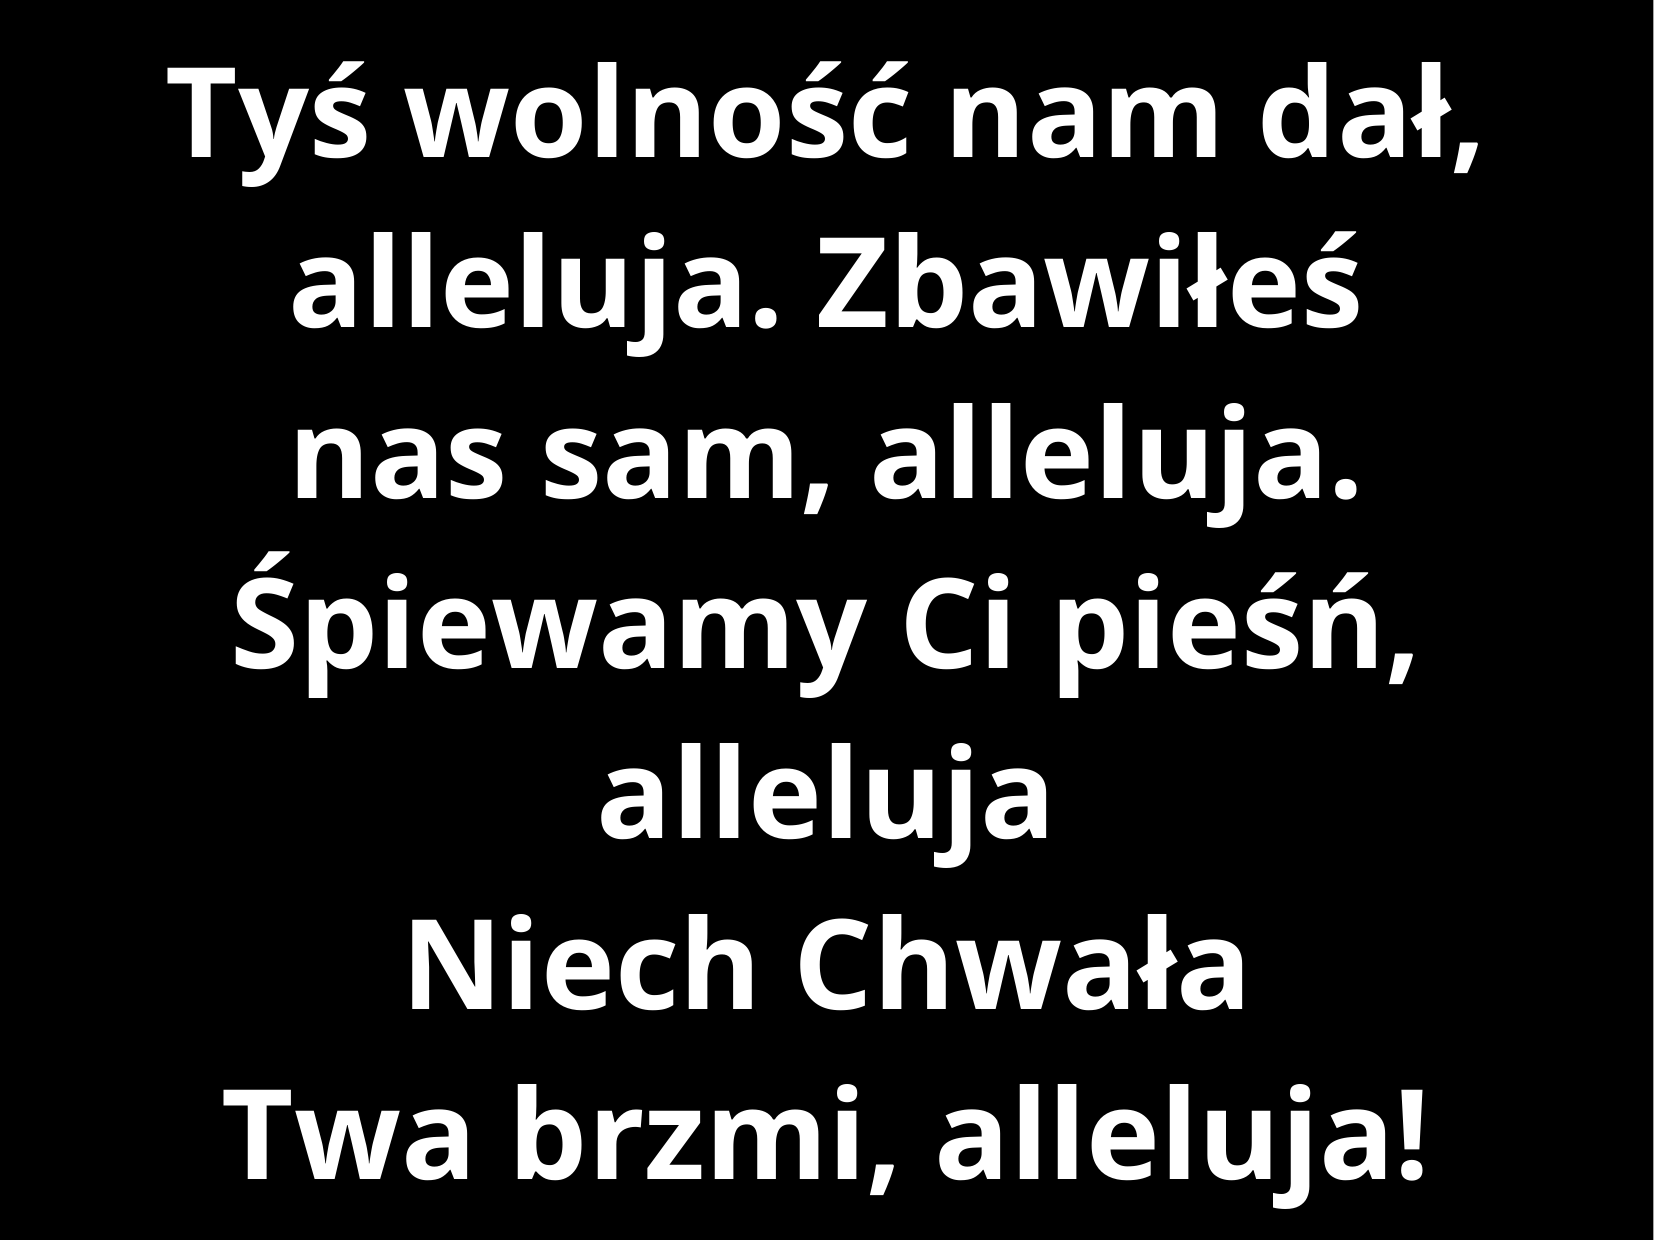

# Tyś wolność nam dał, alleluja. Zbawiłeś nas sam, alleluja. Śpiewamy Ci pieśń, alleluja Niech Chwała Twa brzmi, alleluja!